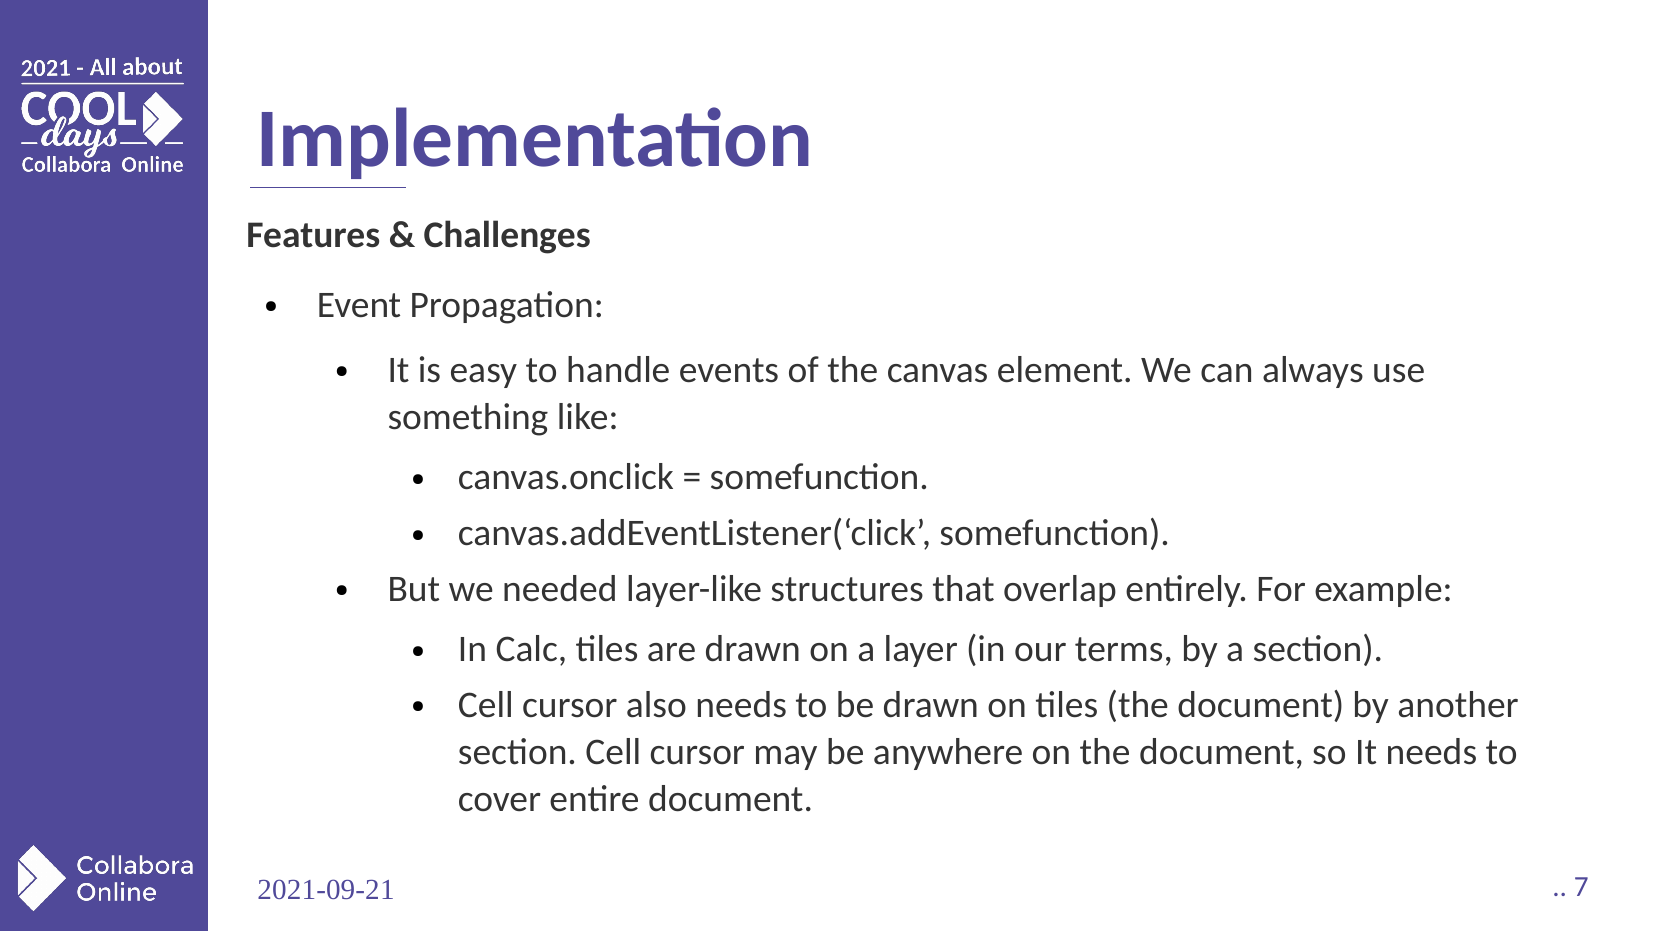

# Implementation
Features & Challenges
Event Propagation:
It is easy to handle events of the canvas element. We can always use something like:
canvas.onclick = somefunction.
canvas.addEventListener(‘click’, somefunction).
But we needed layer-like structures that overlap entirely. For example:
In Calc, tiles are drawn on a layer (in our terms, by a section).
Cell cursor also needs to be drawn on tiles (the document) by another section. Cell cursor may be anywhere on the document, so It needs to cover entire document.
2021-09-21
7